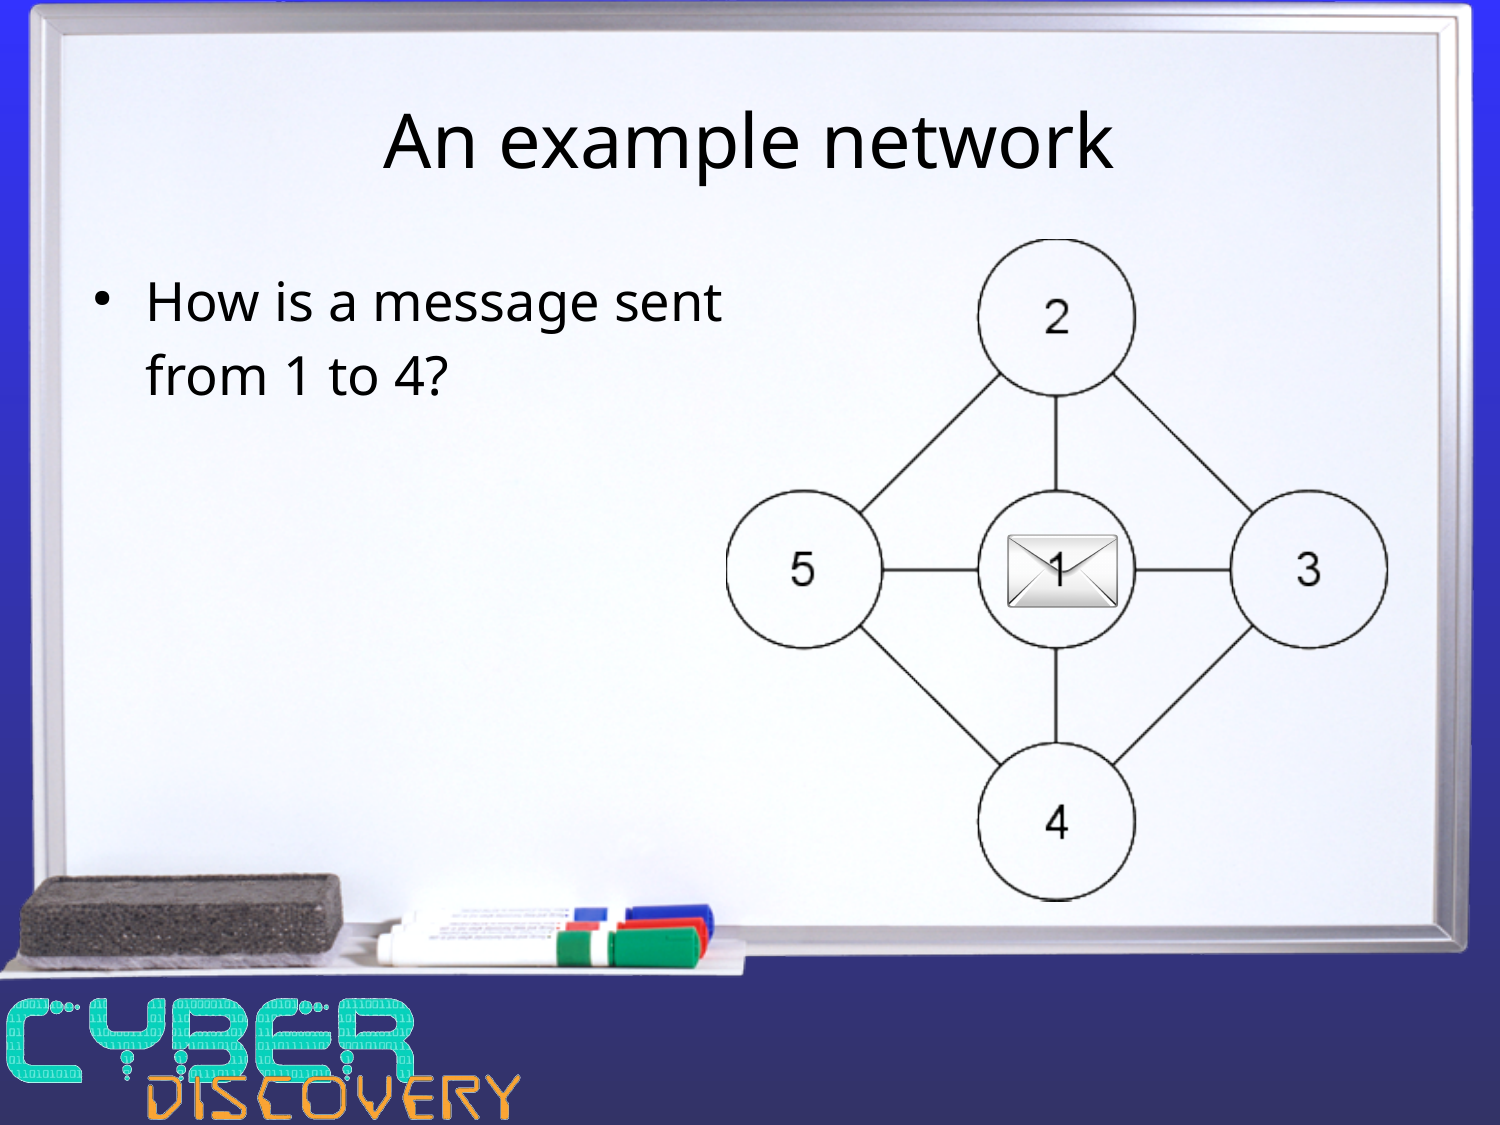

# An example network
How is a message sent
from 1 to 4?